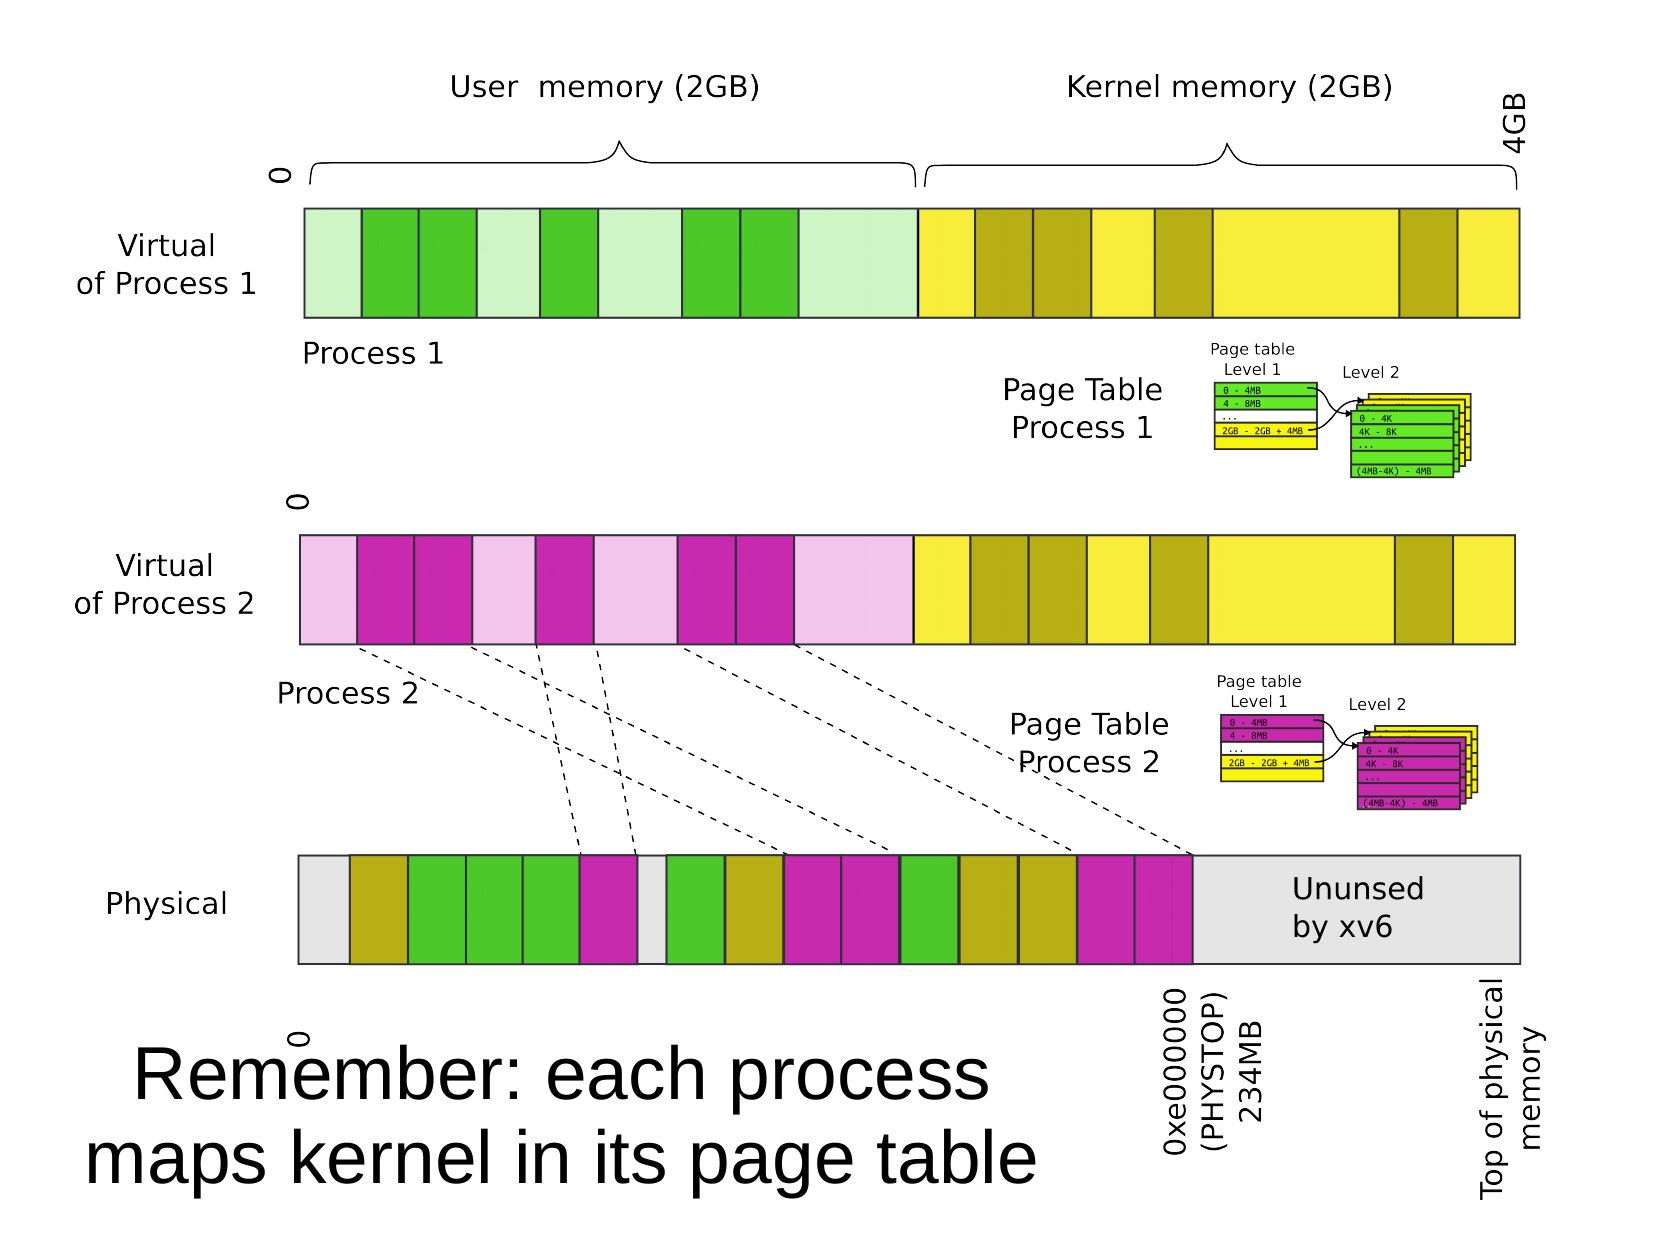

# Remember: each process maps kernel in its page table